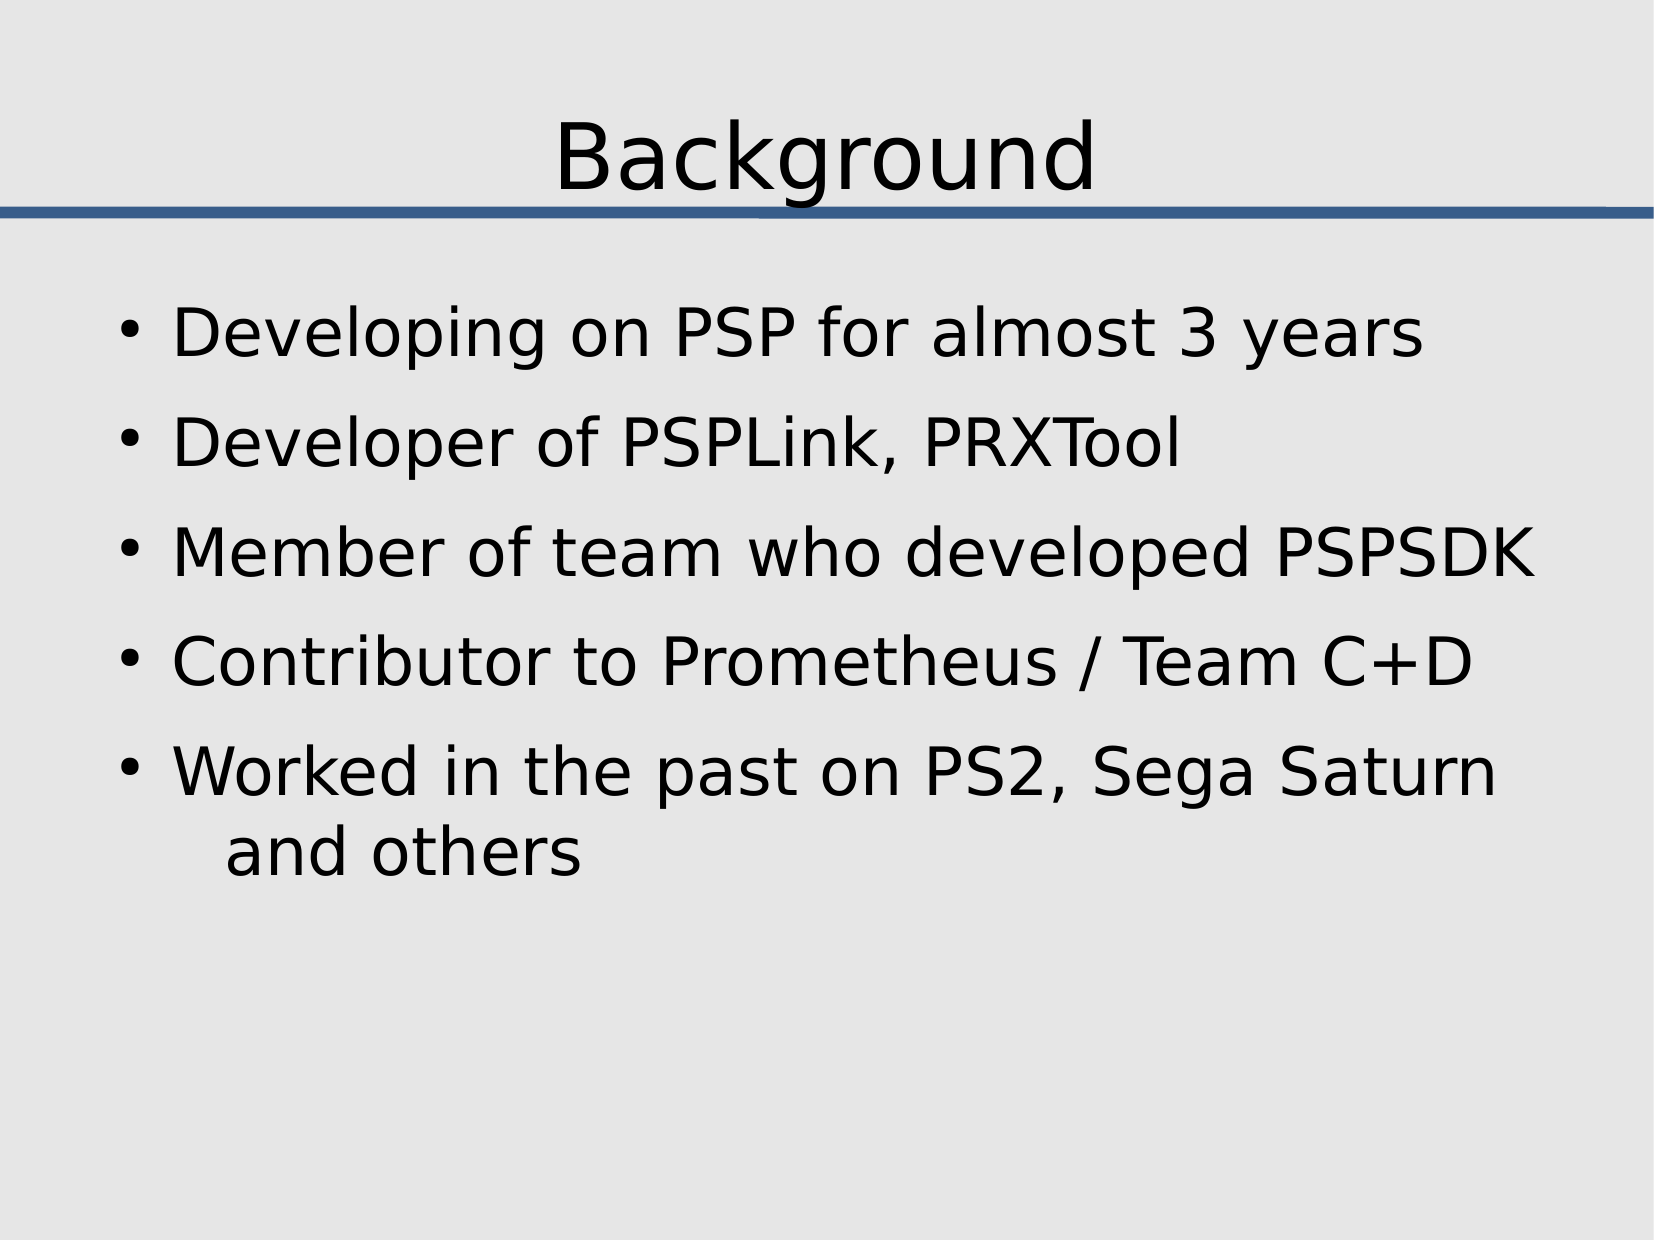

# Background
Developing on PSP for almost 3 years
Developer of PSPLink, PRXTool
Member of team who developed PSPSDK
Contributor to Prometheus / Team C+D
Worked in the past on PS2, Sega Saturn and others